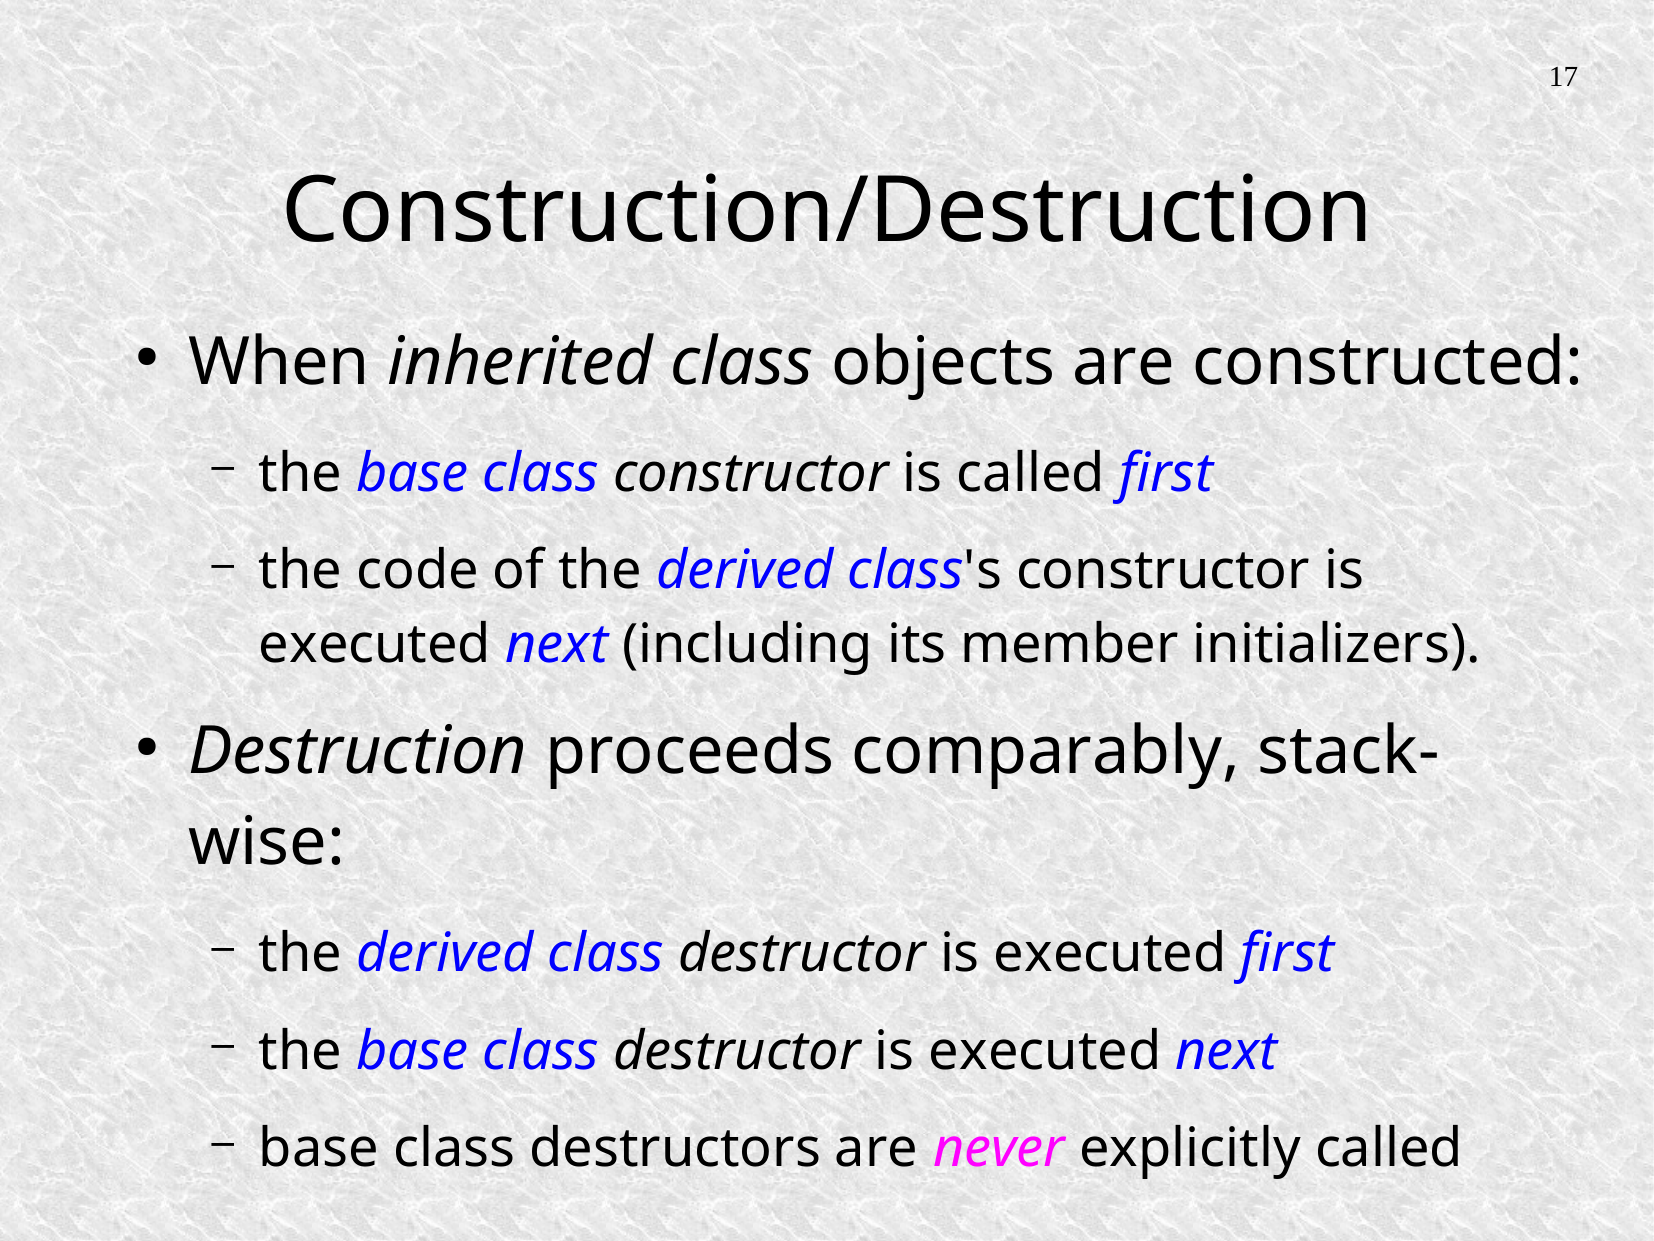

17
# Construction/Destruction
When inherited class objects are constructed:
the base class constructor is called first
the code of the derived class's constructor is executed next (including its member initializers).
Destruction proceeds comparably, stack-wise:
the derived class destructor is executed first
the base class destructor is executed next
base class destructors are never explicitly called